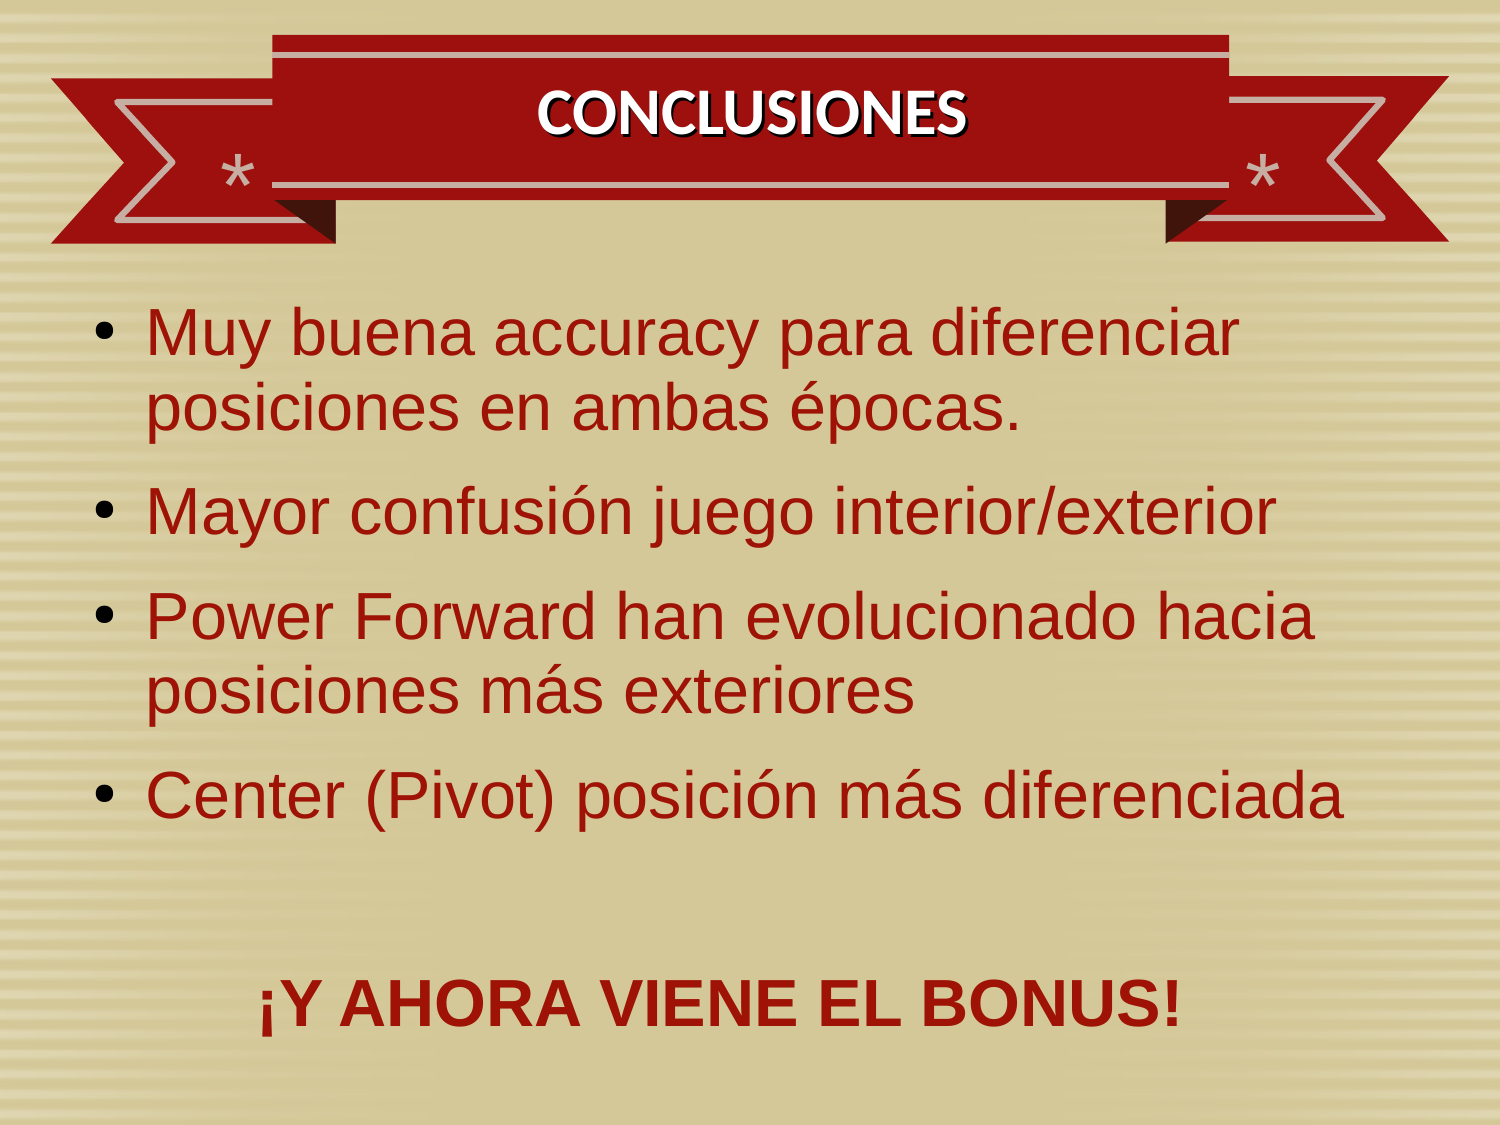

# CONCLUSIONES
Muy buena accuracy para diferenciar posiciones en ambas épocas.
Mayor confusión juego interior/exterior
Power Forward han evolucionado hacia posiciones más exteriores
Center (Pivot) posición más diferenciada
 ¡Y AHORA VIENE EL BONUS!